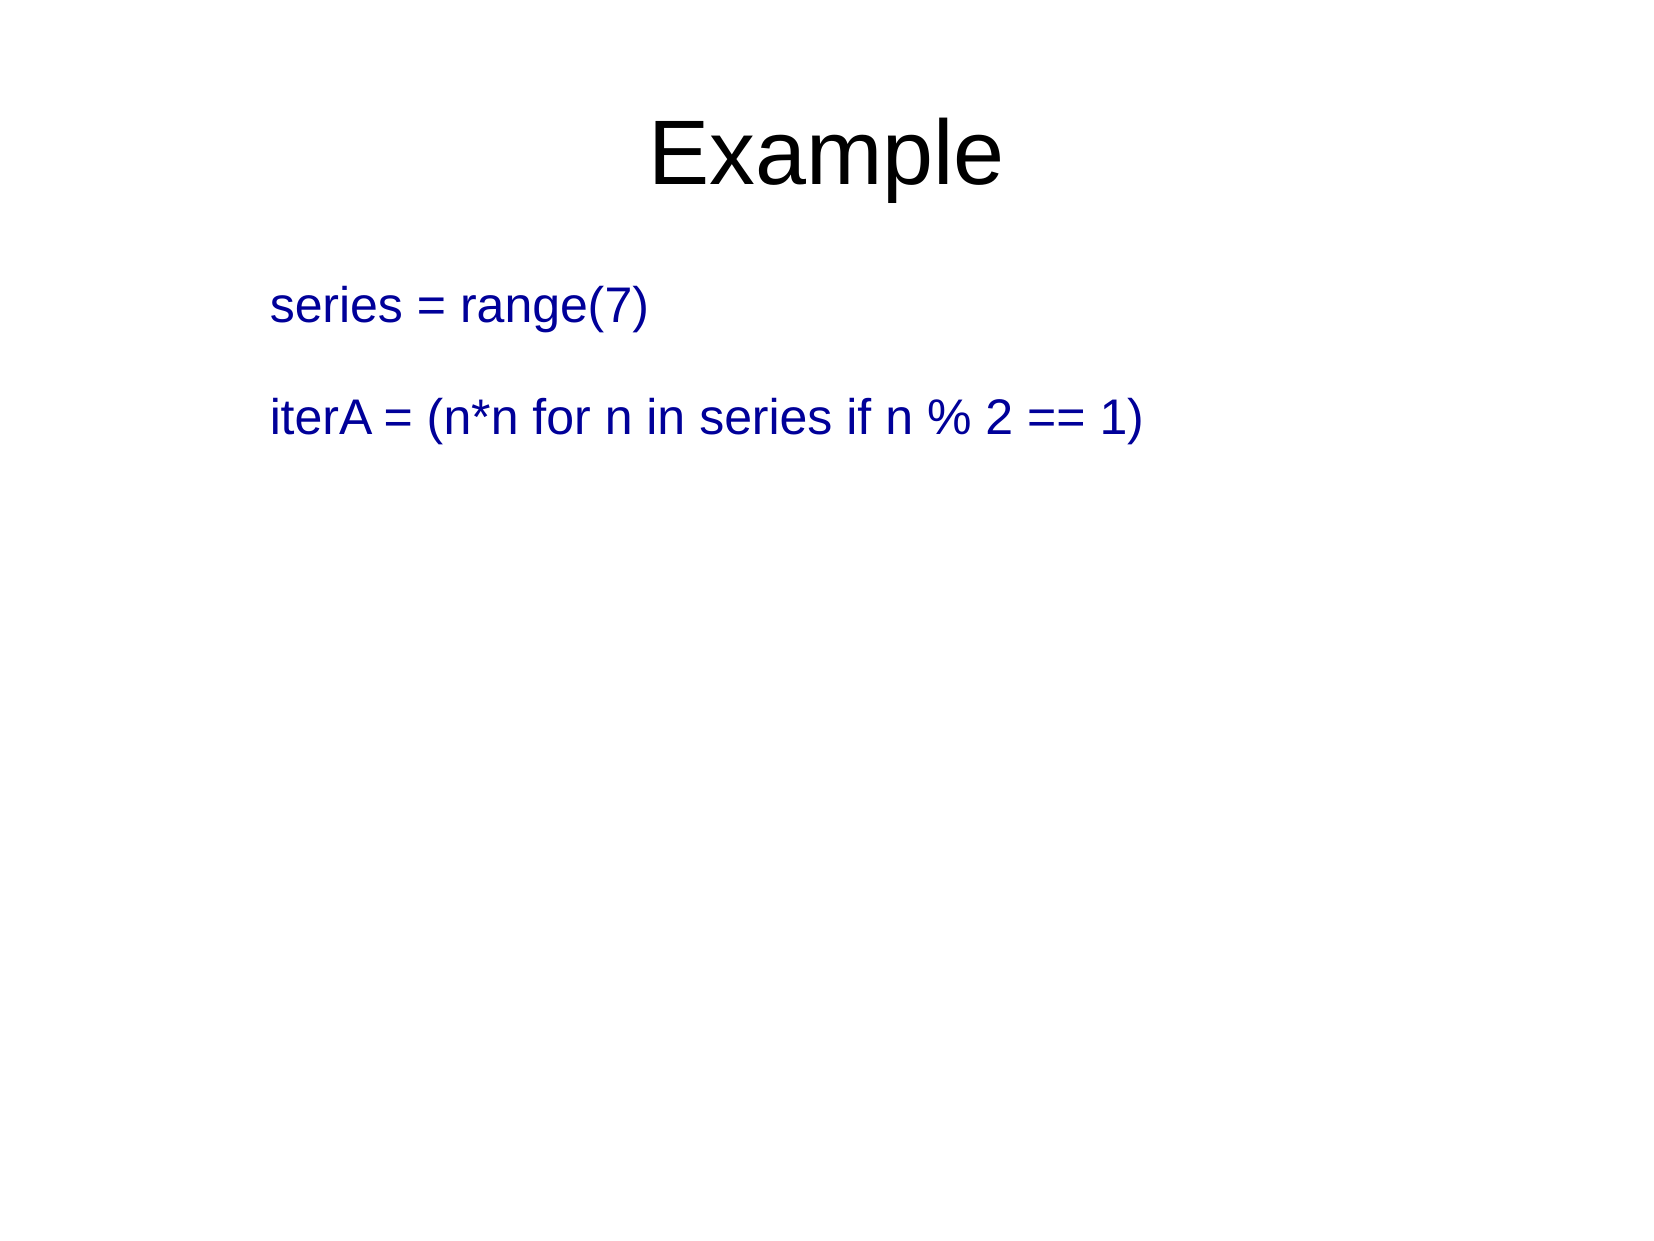

# Example
series = range(7)
iterA = (n*n for n in series if n % 2 == 1)